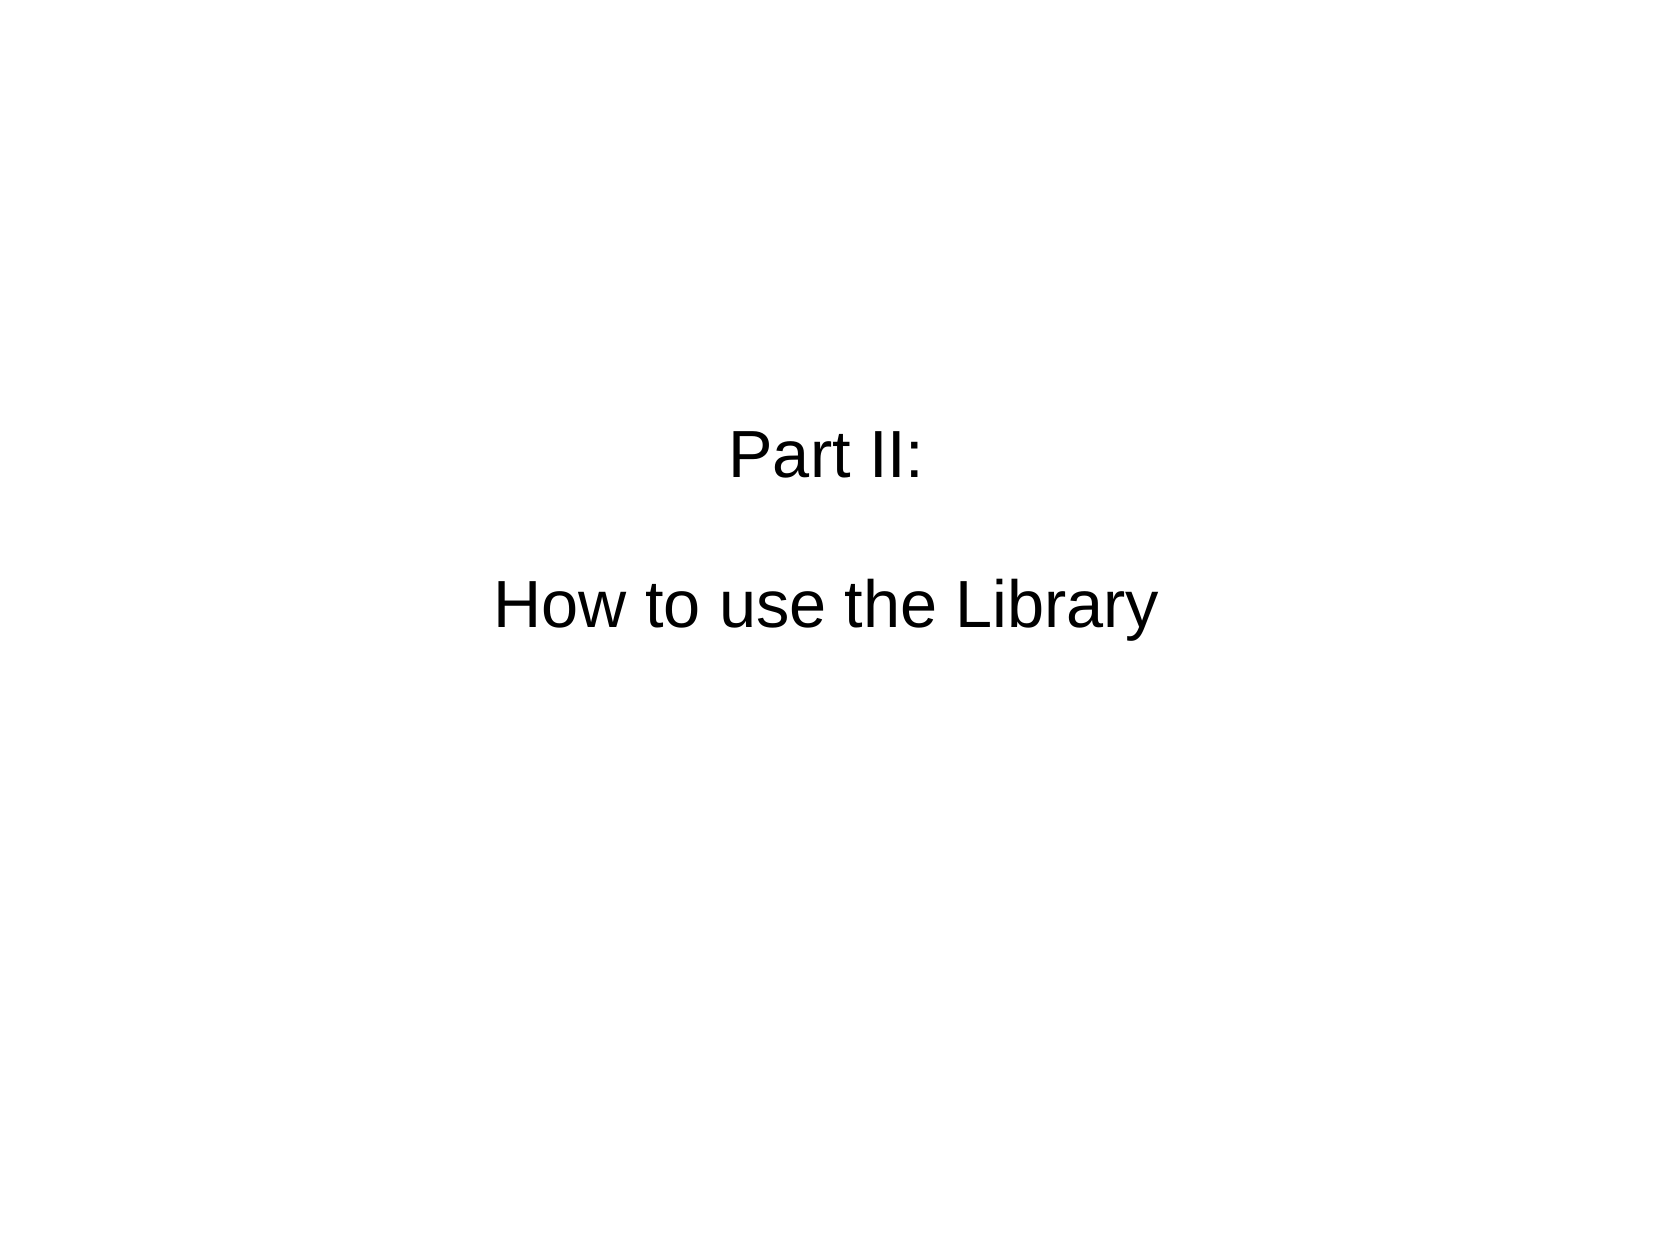

# Part II:
How to use the Library